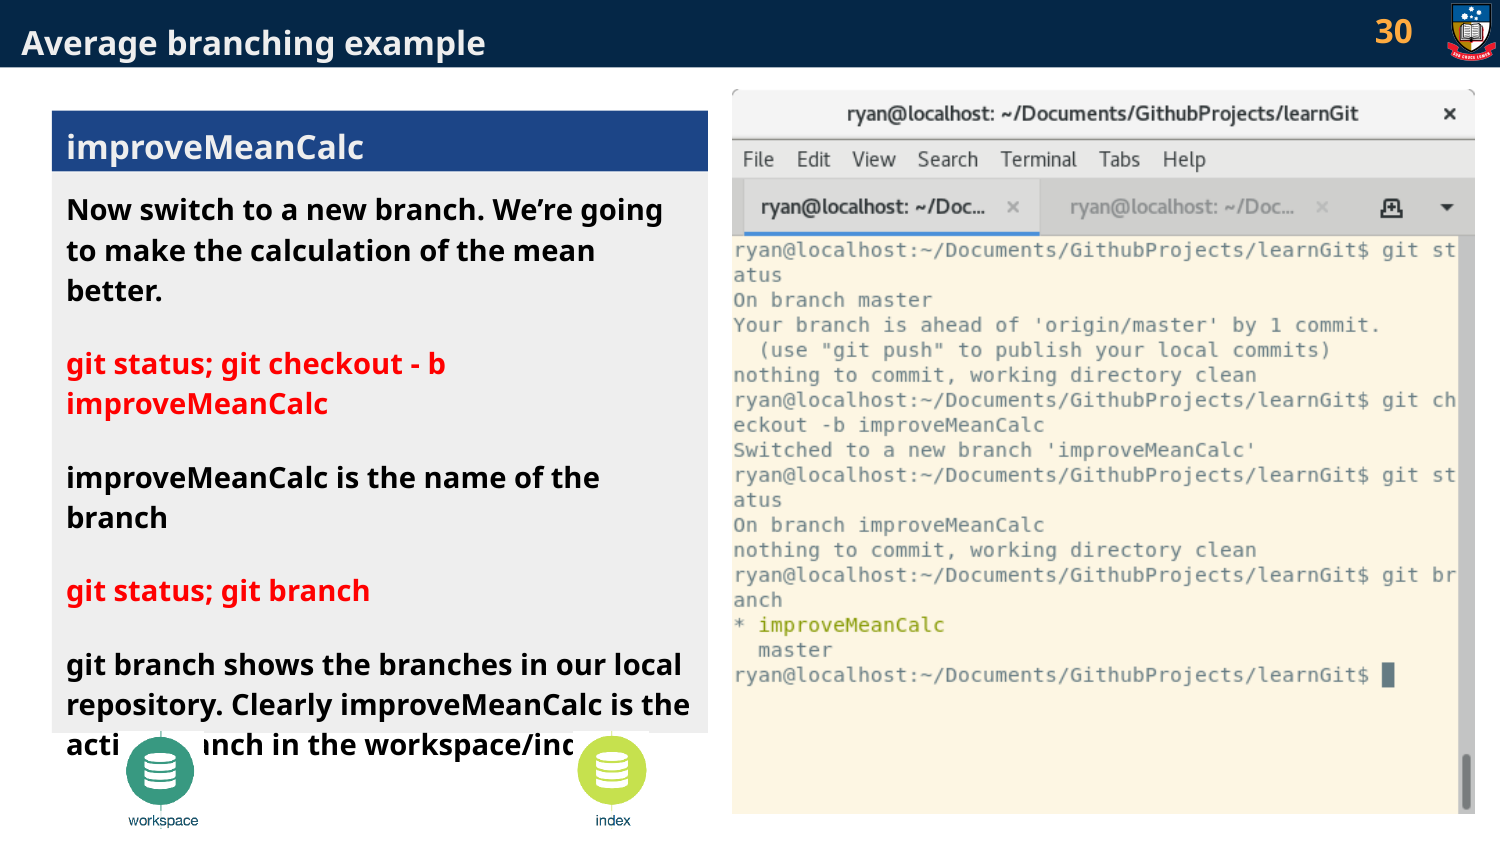

Average branching example
# improveMeanCalc
Now switch to a new branch. We’re going to make the calculation of the mean better.
git status; git checkout - b improveMeanCalc
improveMeanCalc is the name of the branch
git status; git branch
git branch shows the branches in our local repository. Clearly improveMeanCalc is the active branch in the workspace/index